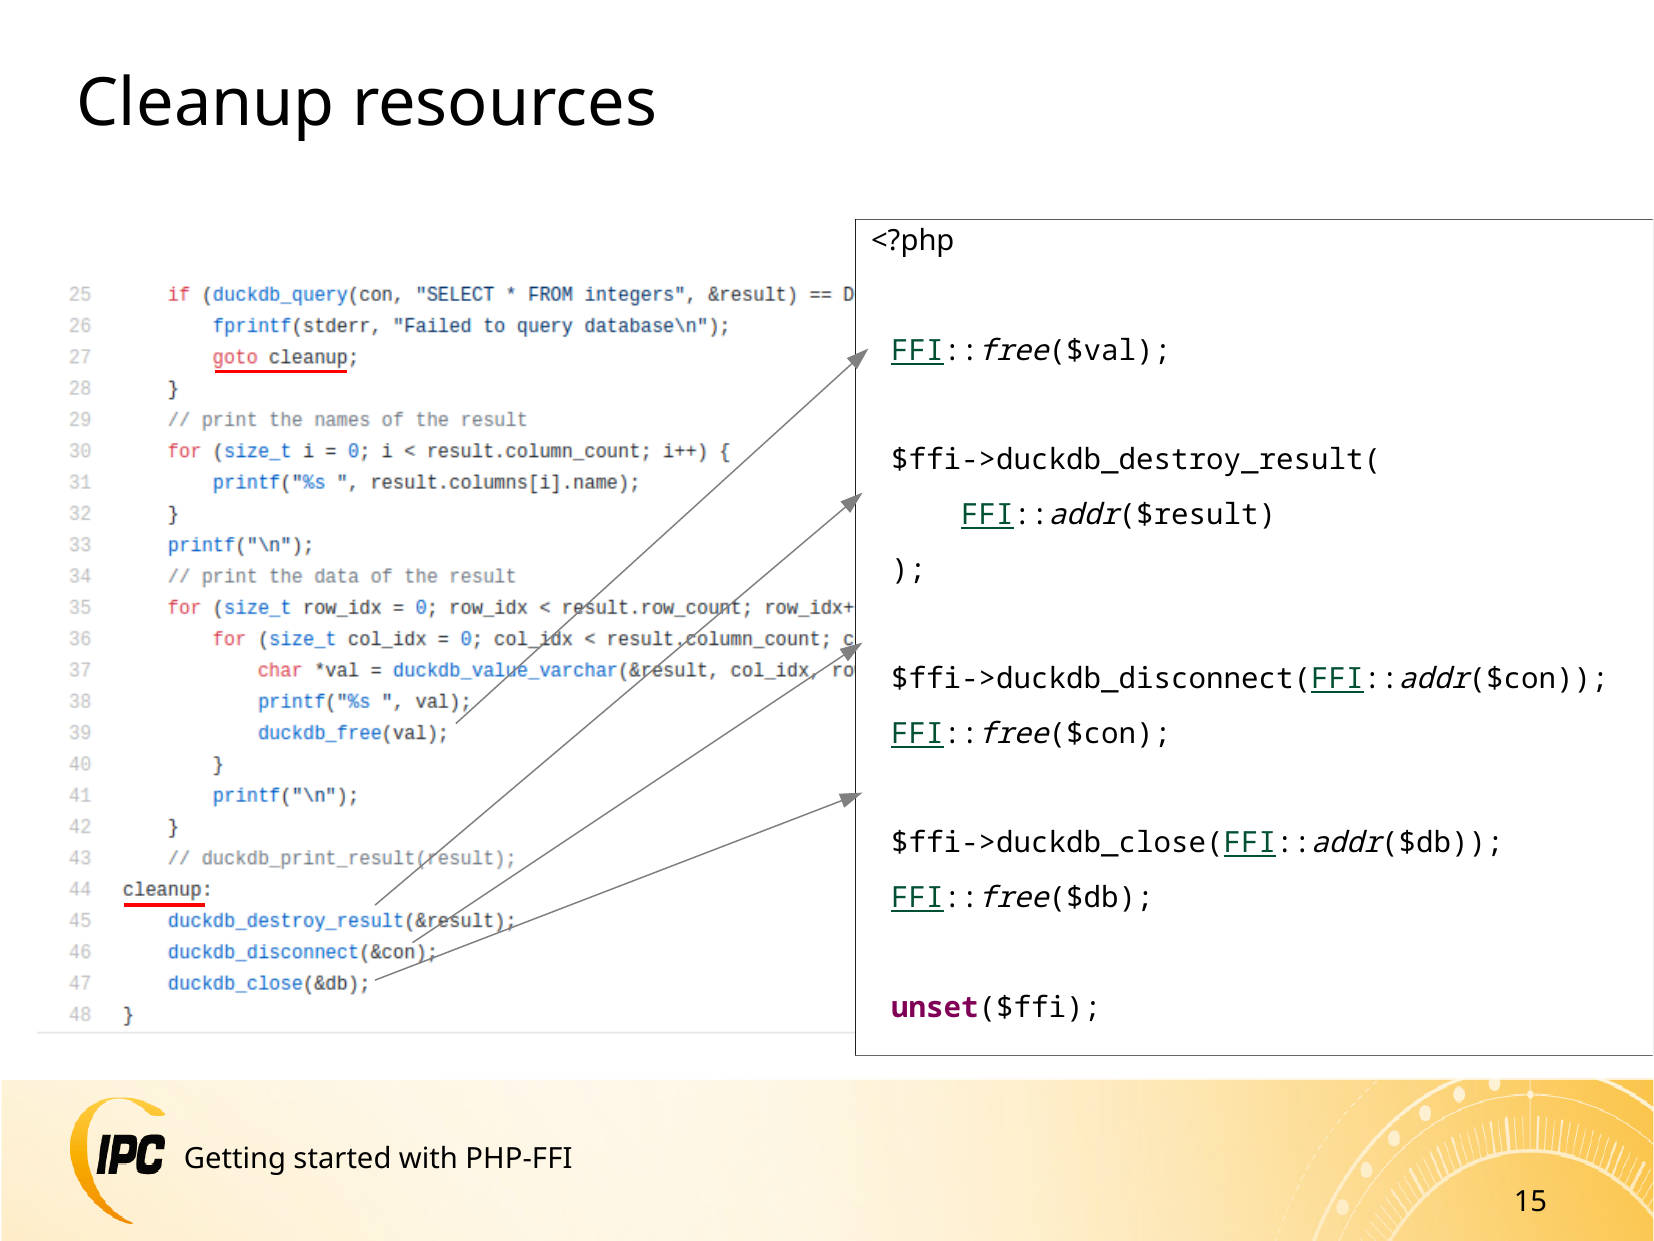

# Cleanup resources
 <?php
 FFI::free($val);
 $ffi->duckdb_destroy_result(
 FFI::addr($result)
 );
 $ffi->duckdb_disconnect(FFI::addr($con));
 FFI::free($con);
 $ffi->duckdb_close(FFI::addr($db));
 FFI::free($db);
 unset($ffi);
15